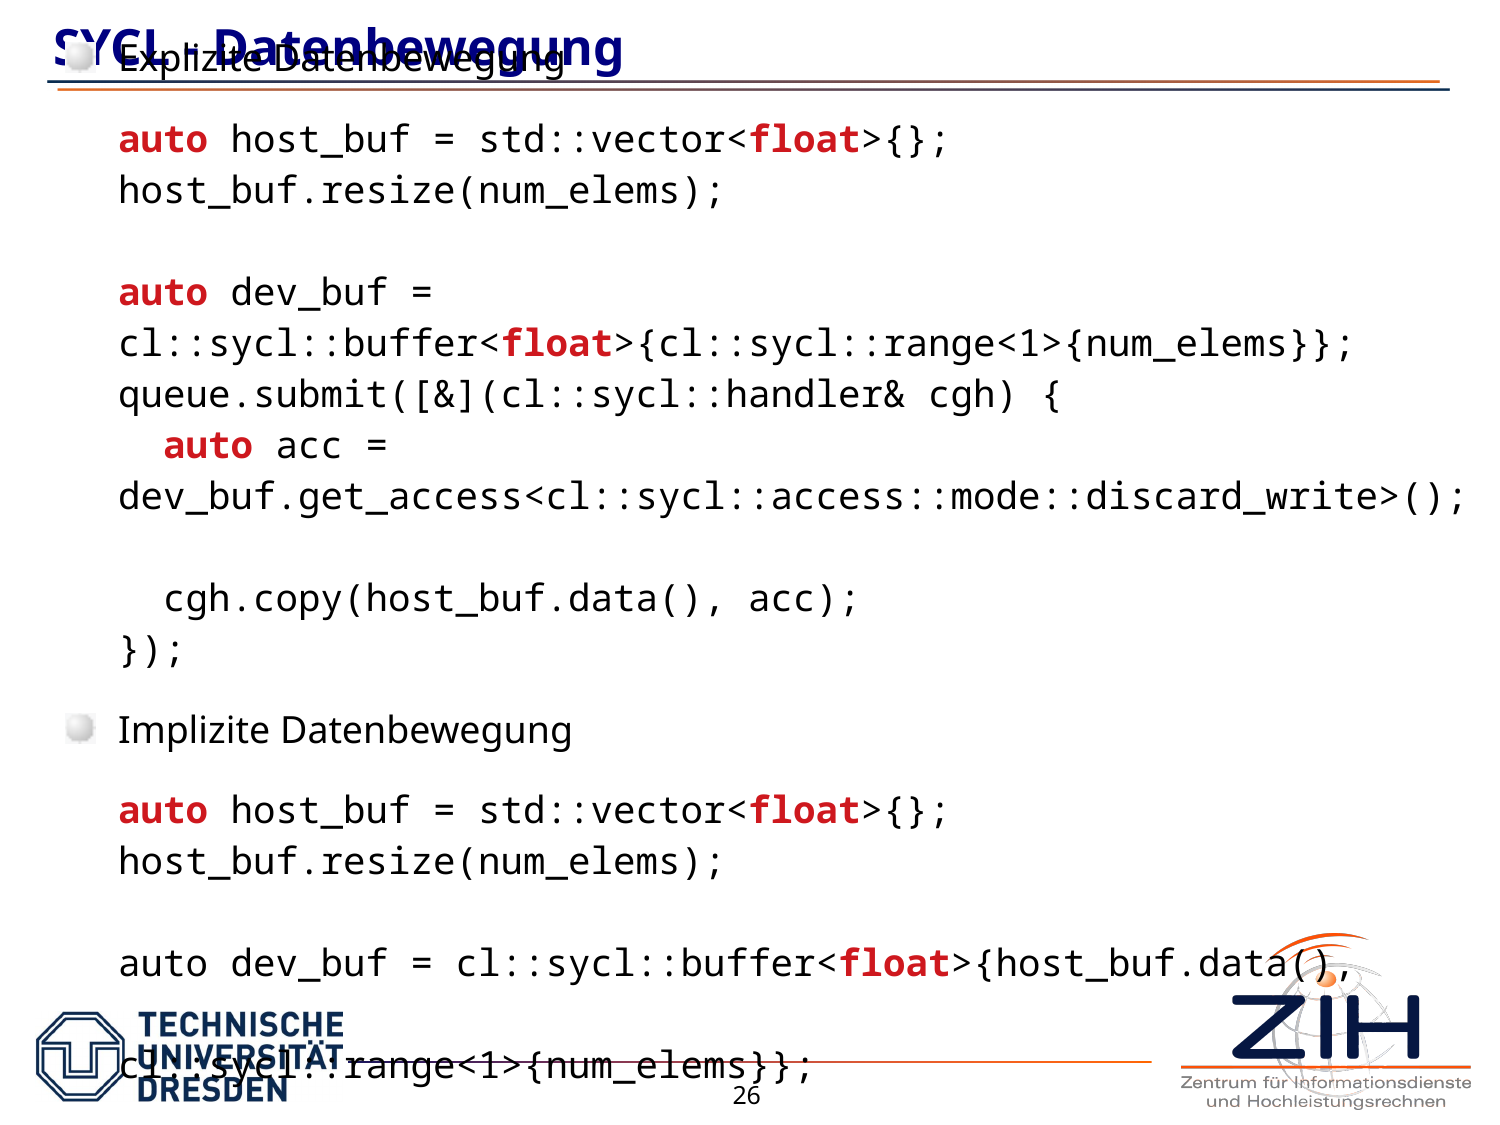

Explizite Datenbewegung
auto host_buf = std::vector<float>{};
host_buf.resize(num_elems);
auto dev_buf = cl::sycl::buffer<float>{cl::sycl::range<1>{num_elems}};
queue.submit([&](cl::sycl::handler& cgh) {
 auto acc = dev_buf.get_access<cl::sycl::access::mode::discard_write>();
 cgh.copy(host_buf.data(), acc);
});
Implizite Datenbewegung
auto host_buf = std::vector<float>{};
host_buf.resize(num_elems);
auto dev_buf = cl::sycl::buffer<float>{host_buf.data(),
 cl::sycl::range<1>{num_elems}};
# SYCL - Datenbewegung
26